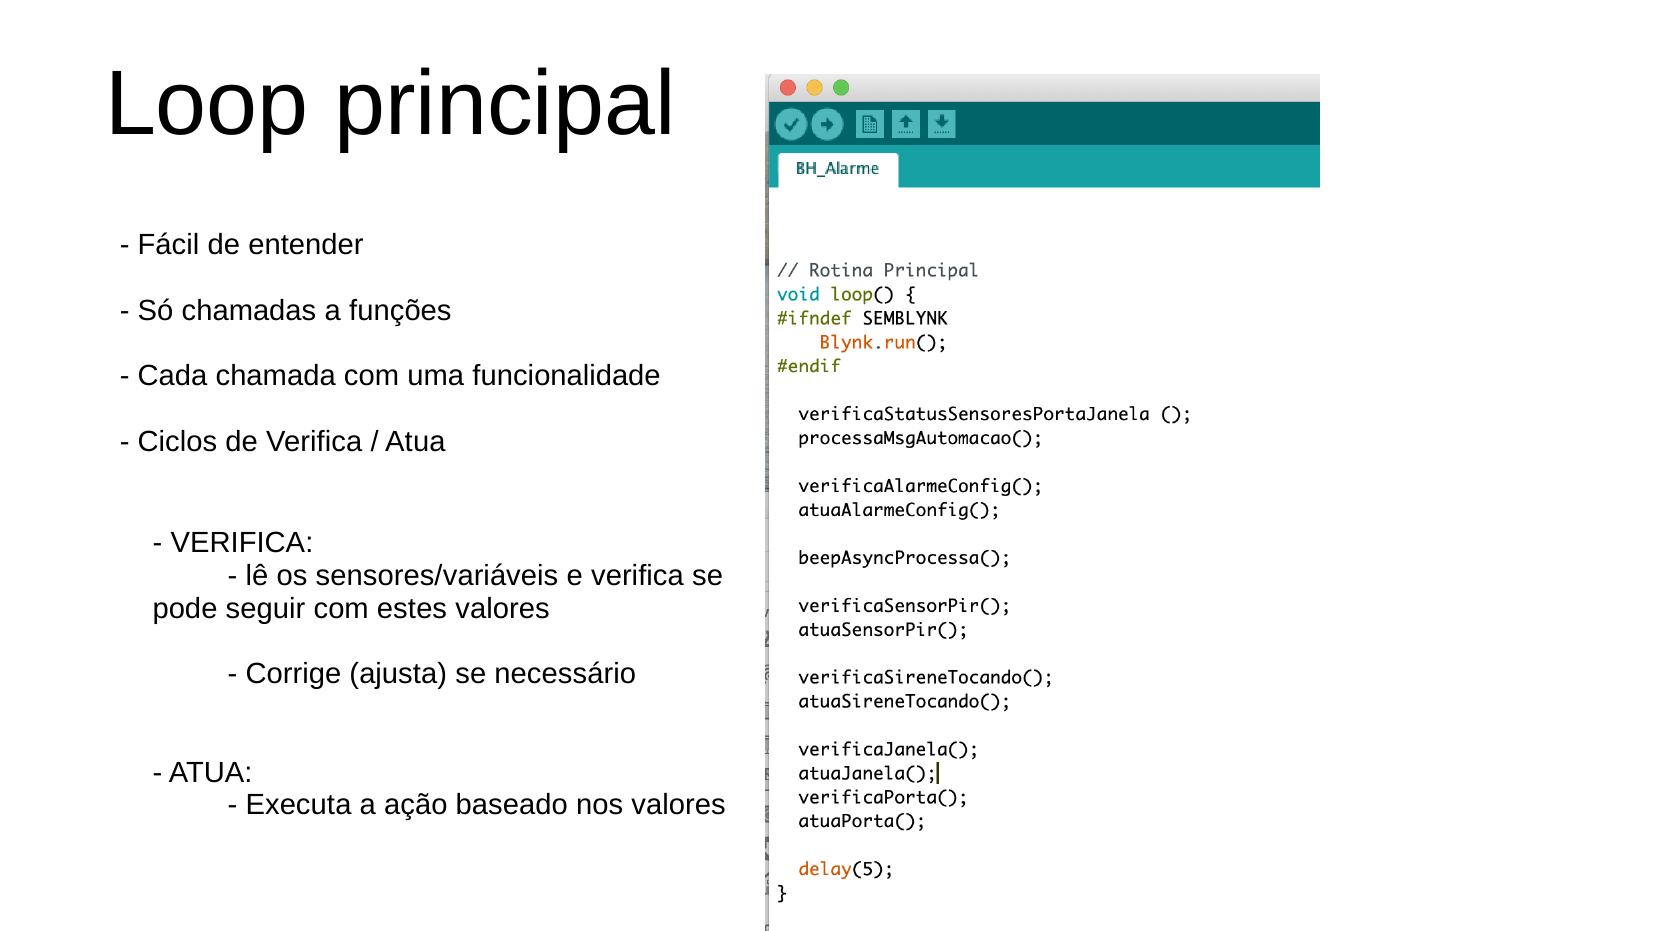

# Loop principal
- Fácil de entender
- Só chamadas a funções
- Cada chamada com uma funcionalidade
- Ciclos de Verifica / Atua
- VERIFICA:
	- lê os sensores/variáveis e verifica se pode seguir com estes valores
	- Corrige (ajusta) se necessário
- ATUA:
	- Executa a ação baseado nos valores